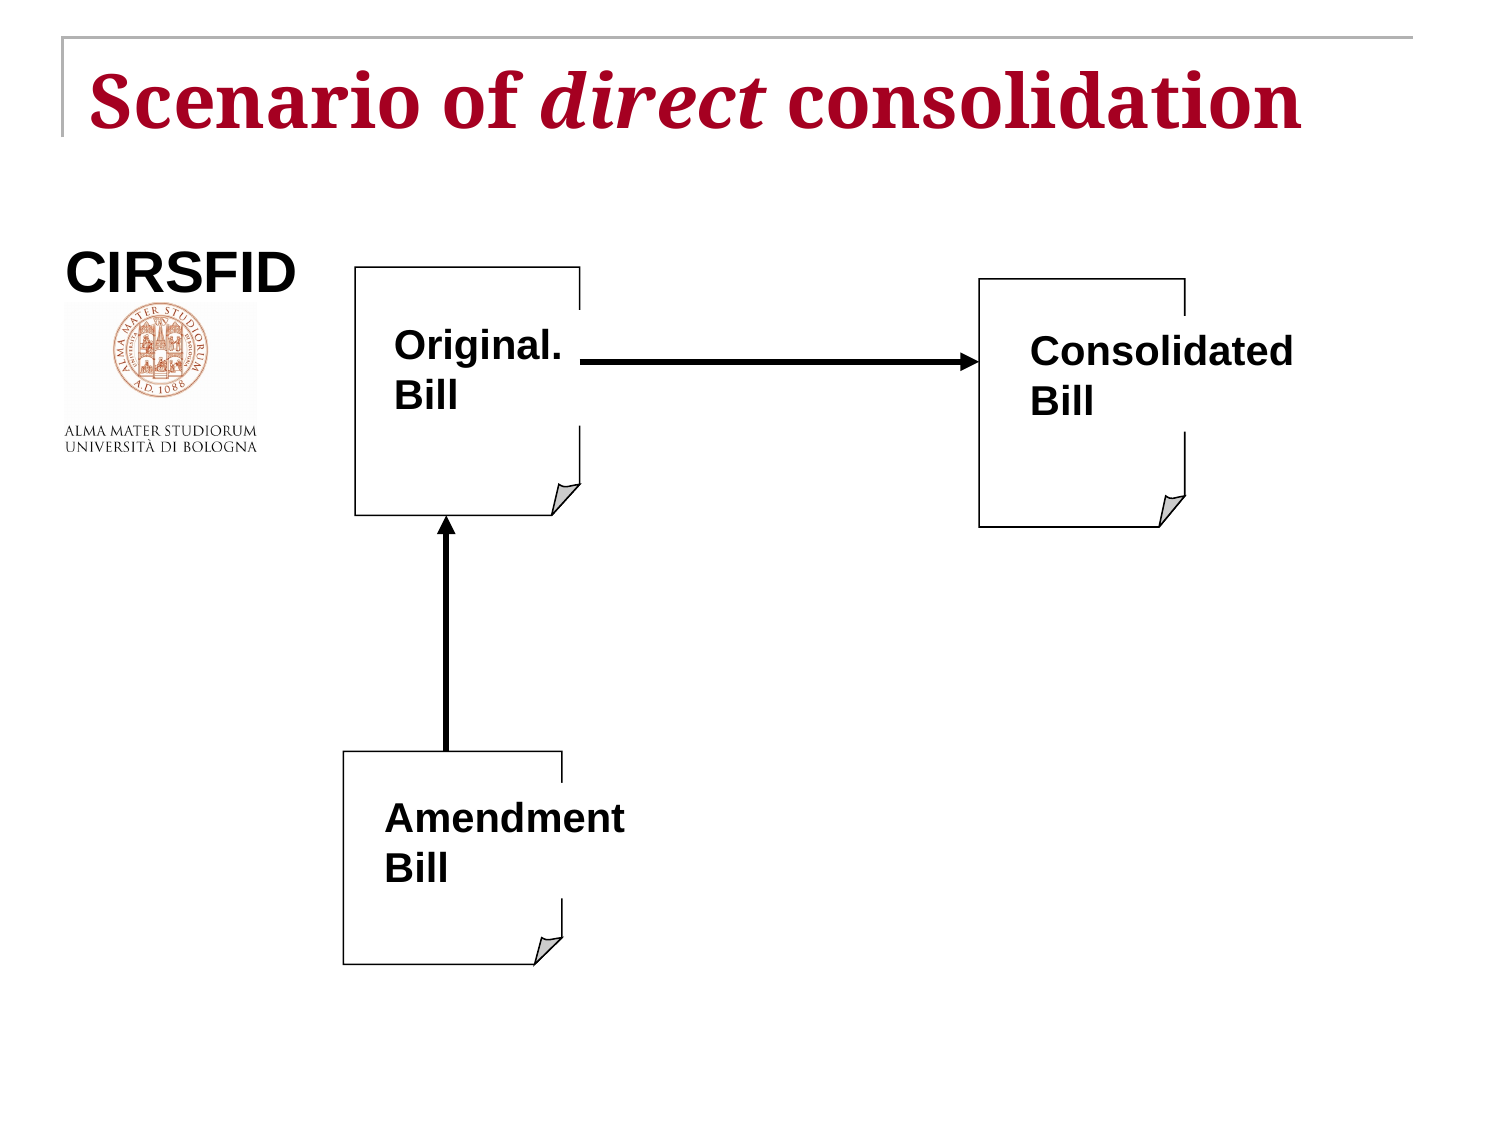

# Scenario of direct consolidation
CIRSFID
Consolidated
Bill
Original.
Bill
Amendment
Bill